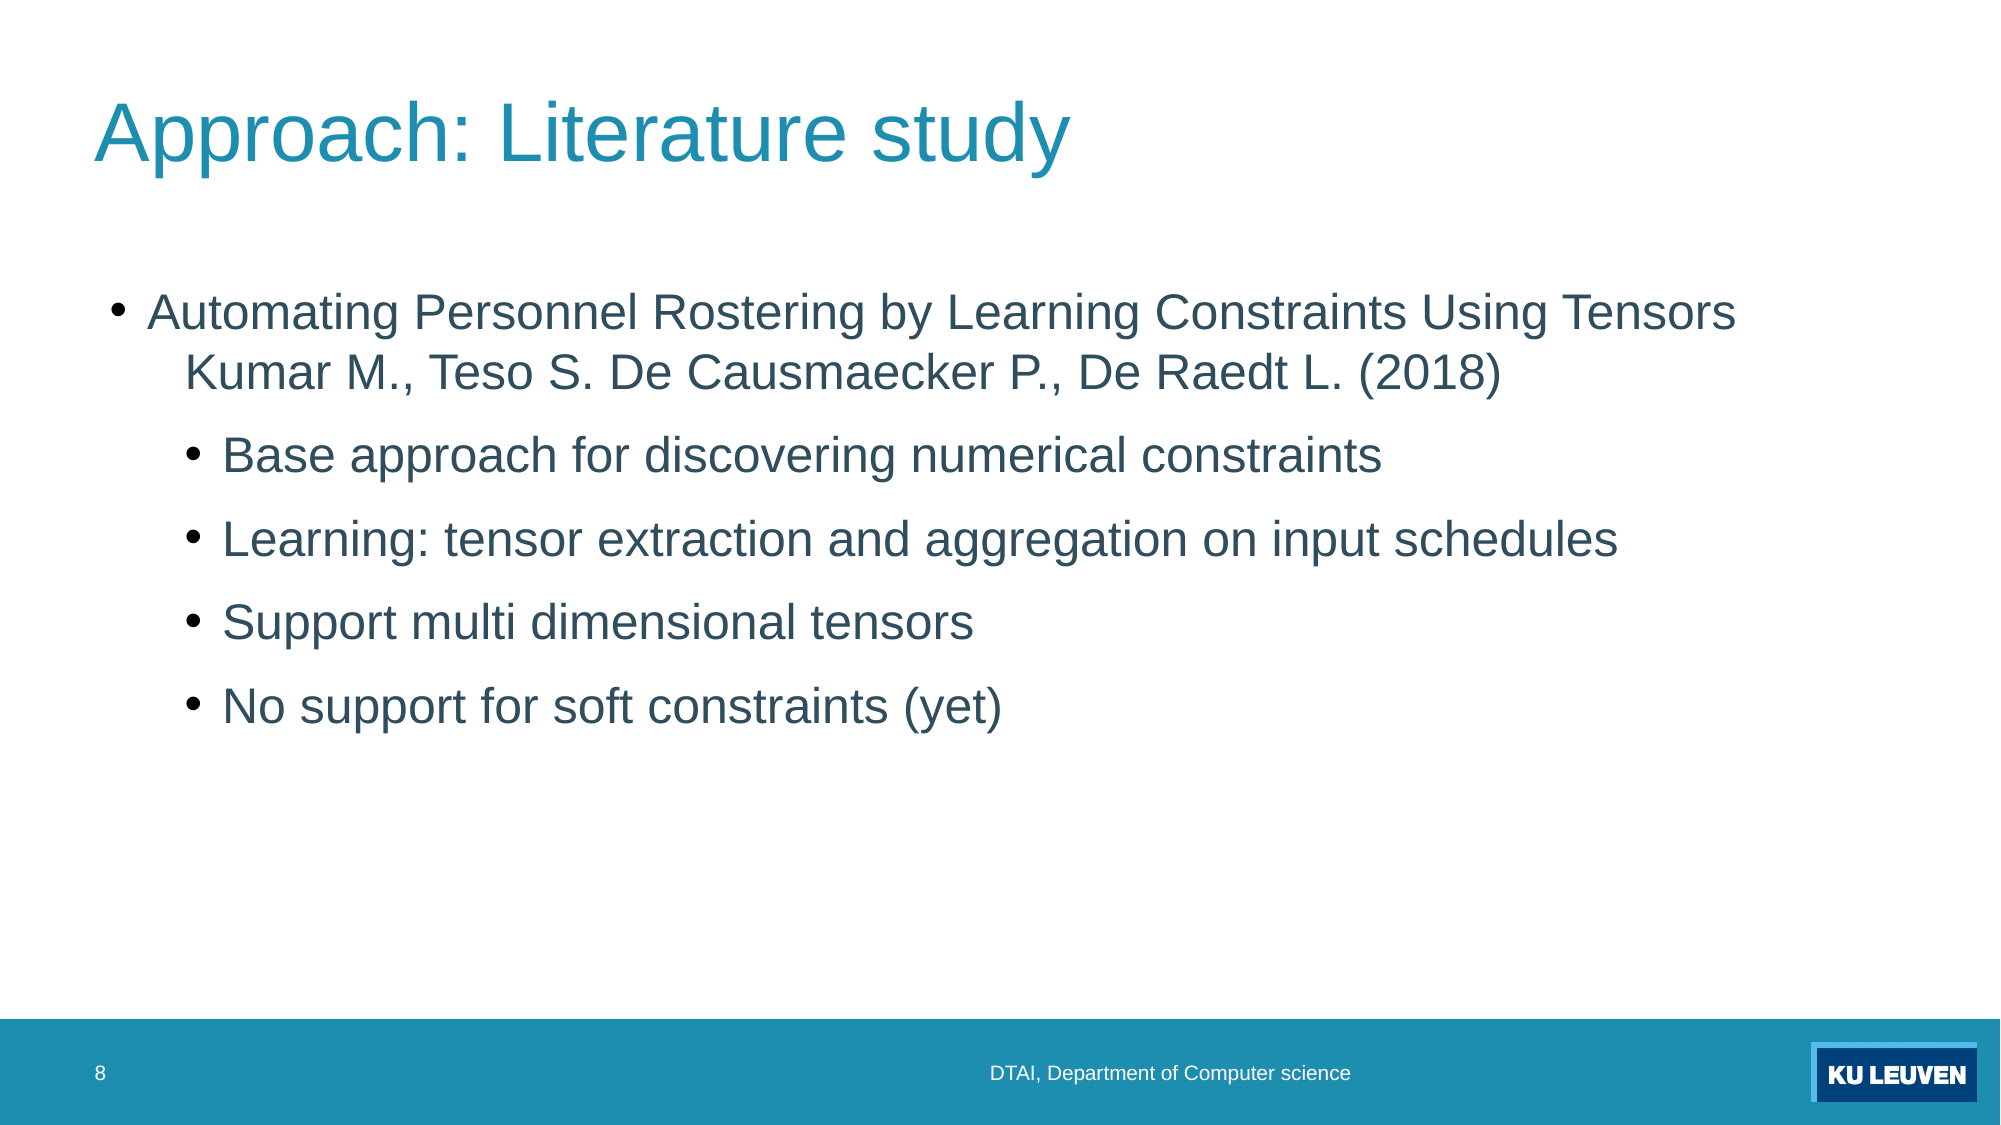

Approach: Literature study
# Automating Personnel Rostering by Learning Constraints Using Tensors Kumar M., Teso S. De Causmaecker P., De Raedt L. (2018)
Base approach for discovering numerical constraints
Learning: tensor extraction and aggregation on input schedules
Support multi dimensional tensors
No support for soft constraints (yet)
DTAI, Department of Computer science